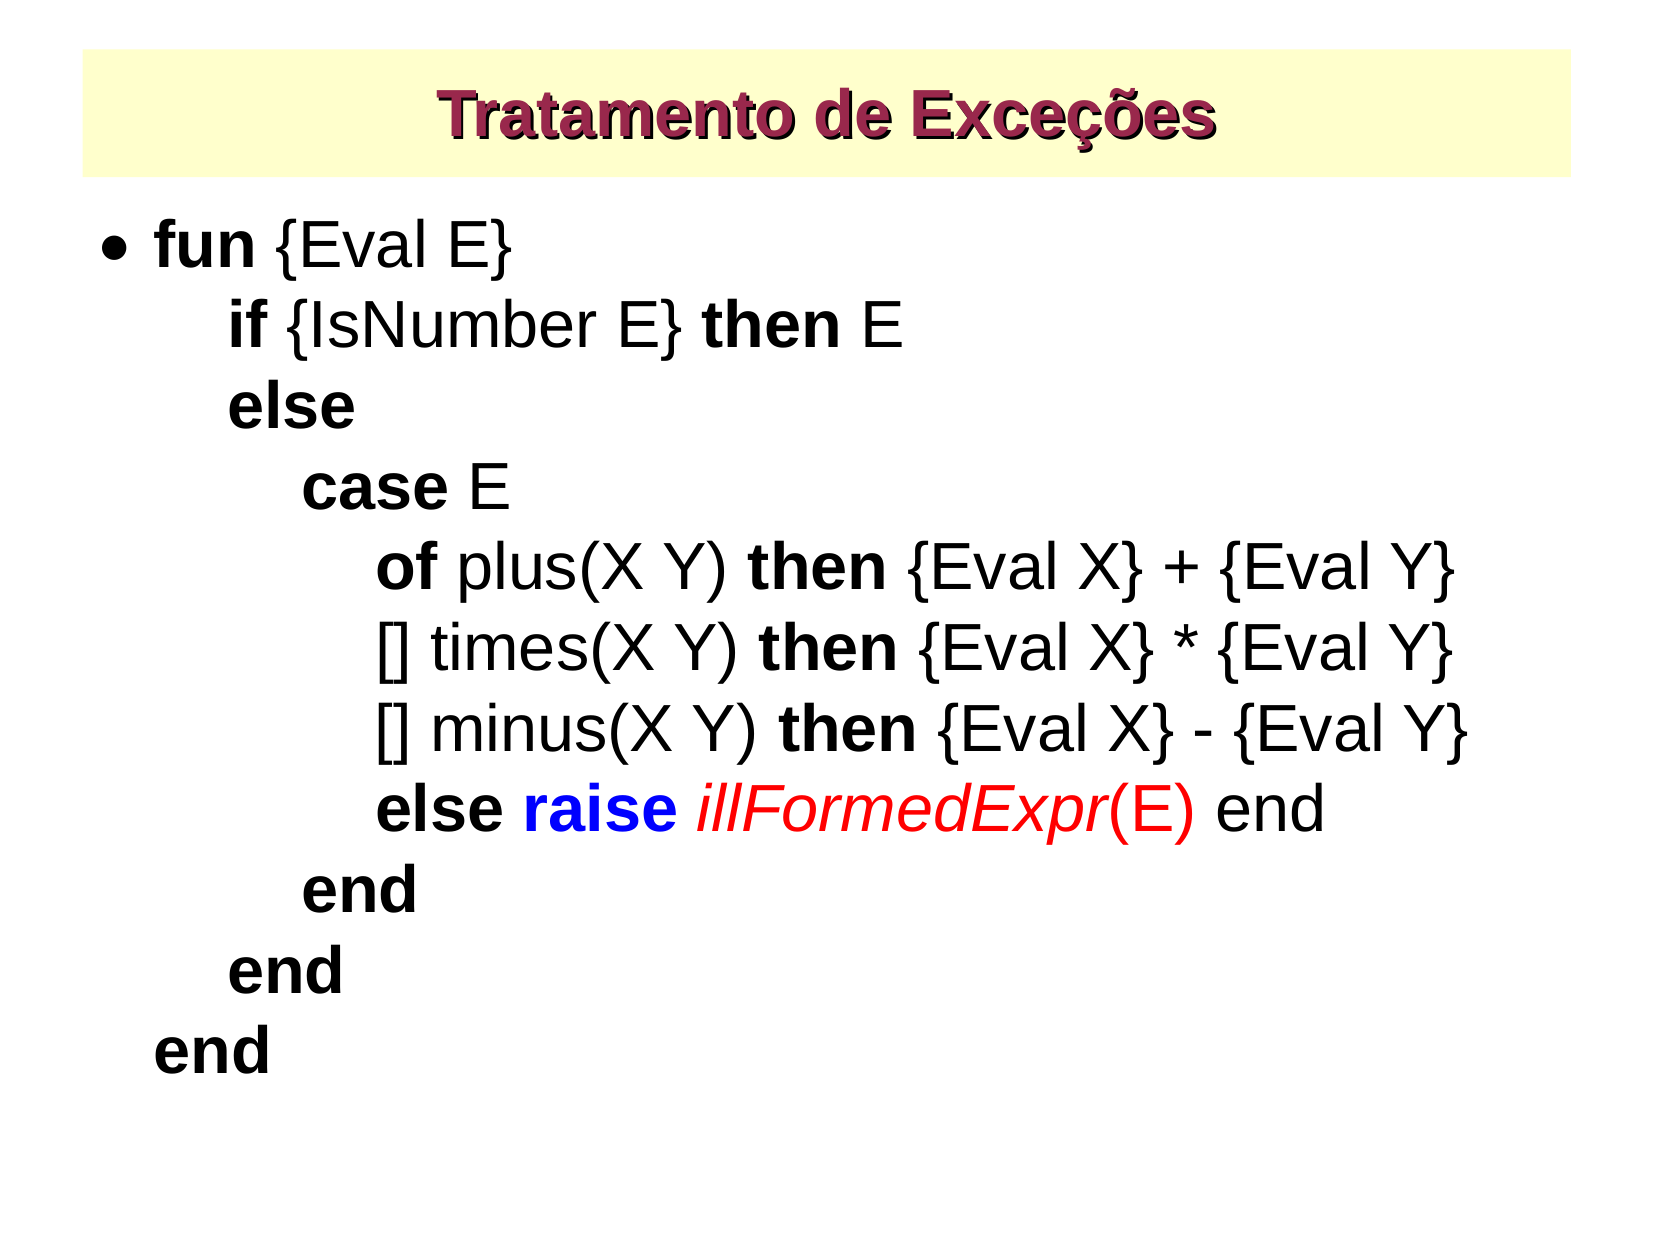

# Tratamento de Exceções
fun {Eval E}
	if {IsNumber E} then E
	else
		case E
			of plus(X Y) then {Eval X} + {Eval Y}
			[] times(X Y) then {Eval X} * {Eval Y}
 [] minus(X Y) then {Eval X} - {Eval Y}
			else raise illFormedExpr(E) end
		end
	end
end